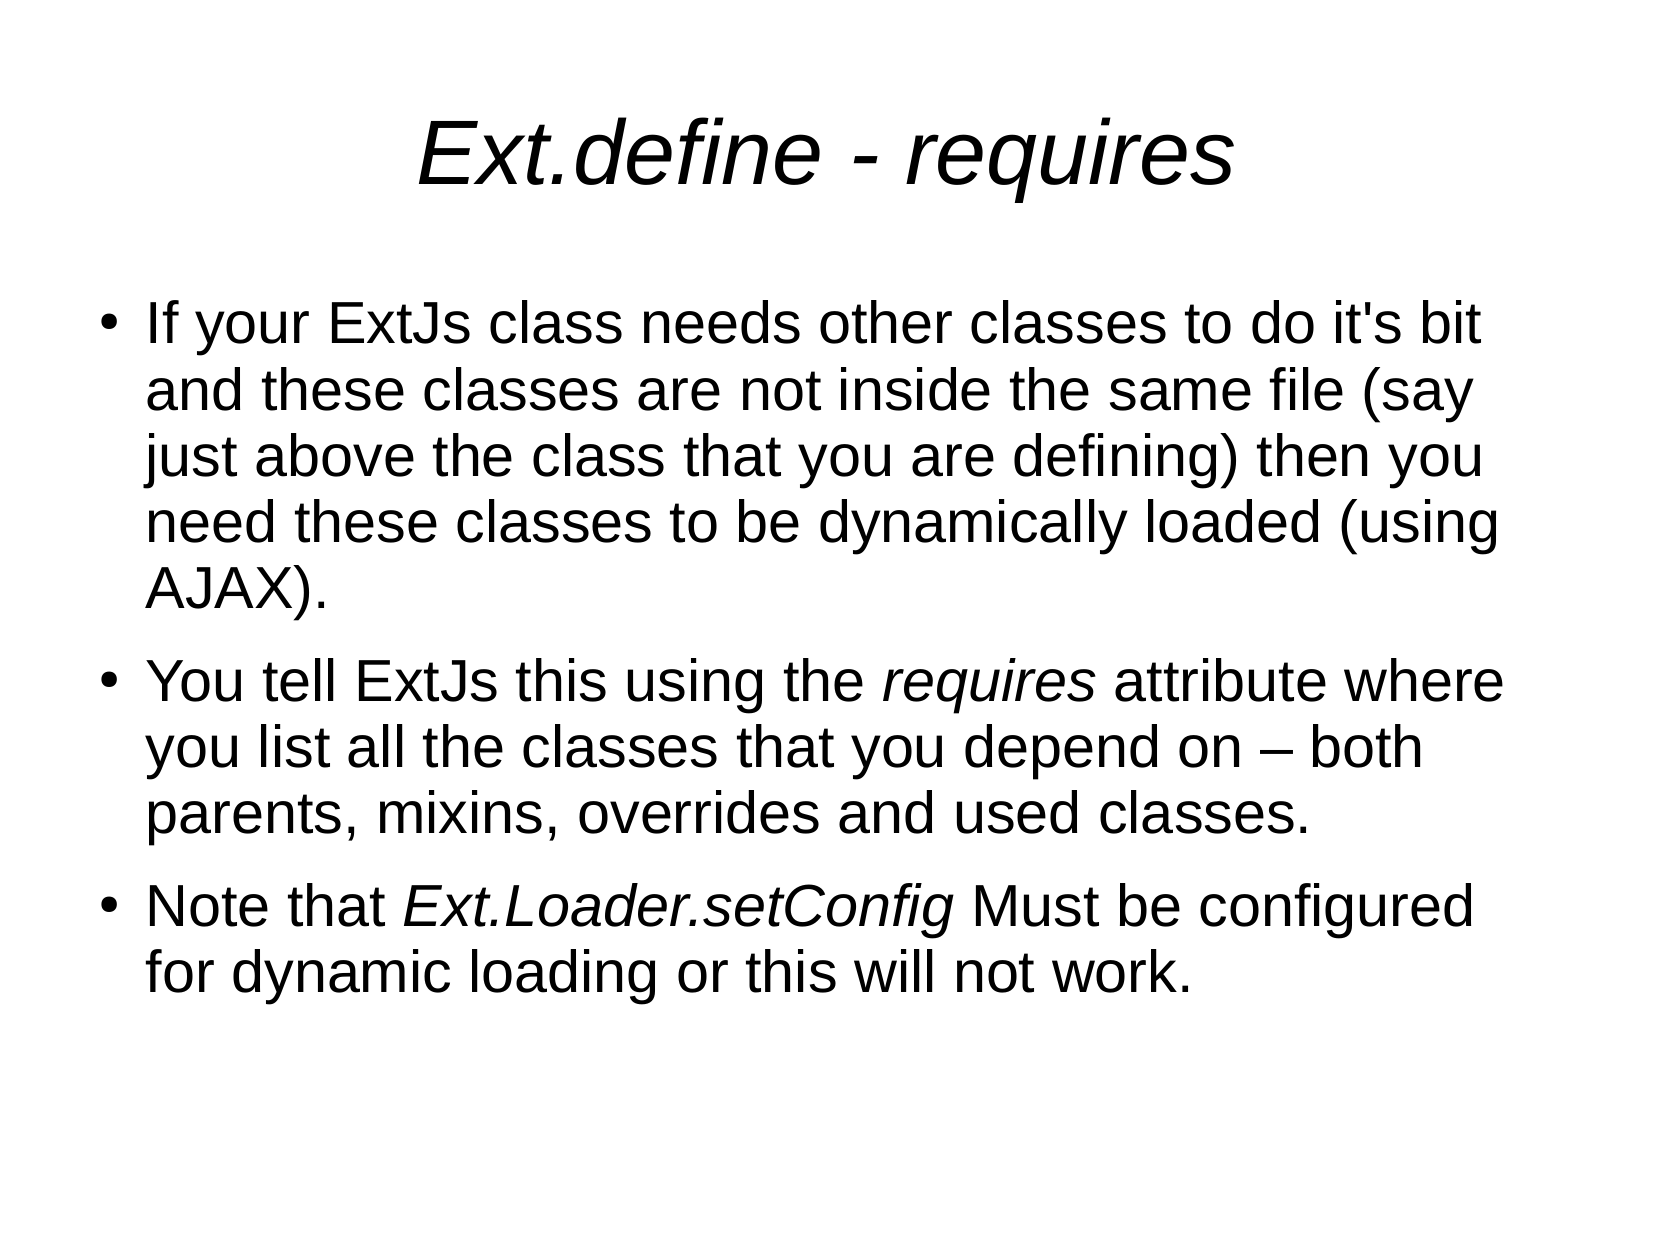

# Ext.define - requires
If your ExtJs class needs other classes to do it's bit and these classes are not inside the same file (say just above the class that you are defining) then you need these classes to be dynamically loaded (using AJAX).
You tell ExtJs this using the requires attribute where you list all the classes that you depend on – both parents, mixins, overrides and used classes.
Note that Ext.Loader.setConfig Must be configured for dynamic loading or this will not work.